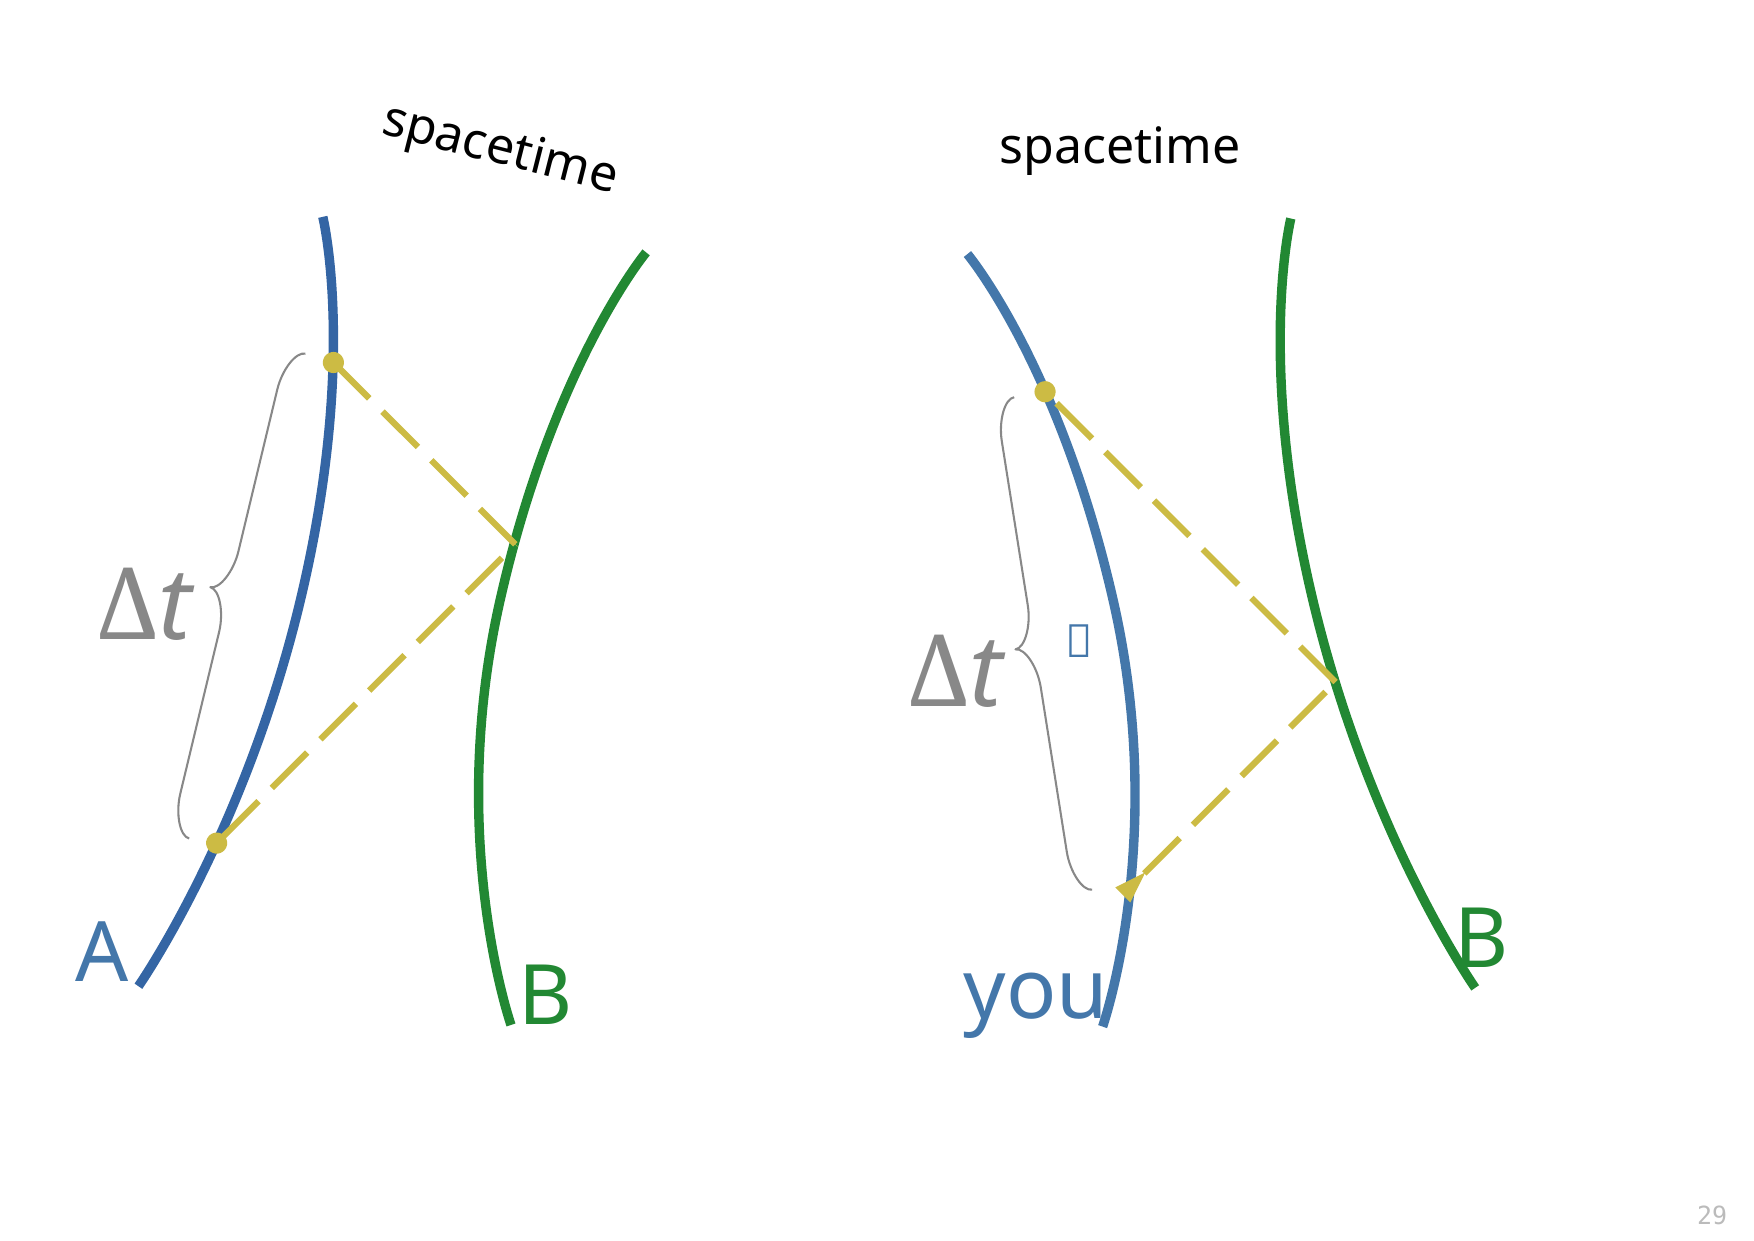

spacetime
spacetime
Δt
Δt

B
A
you
B